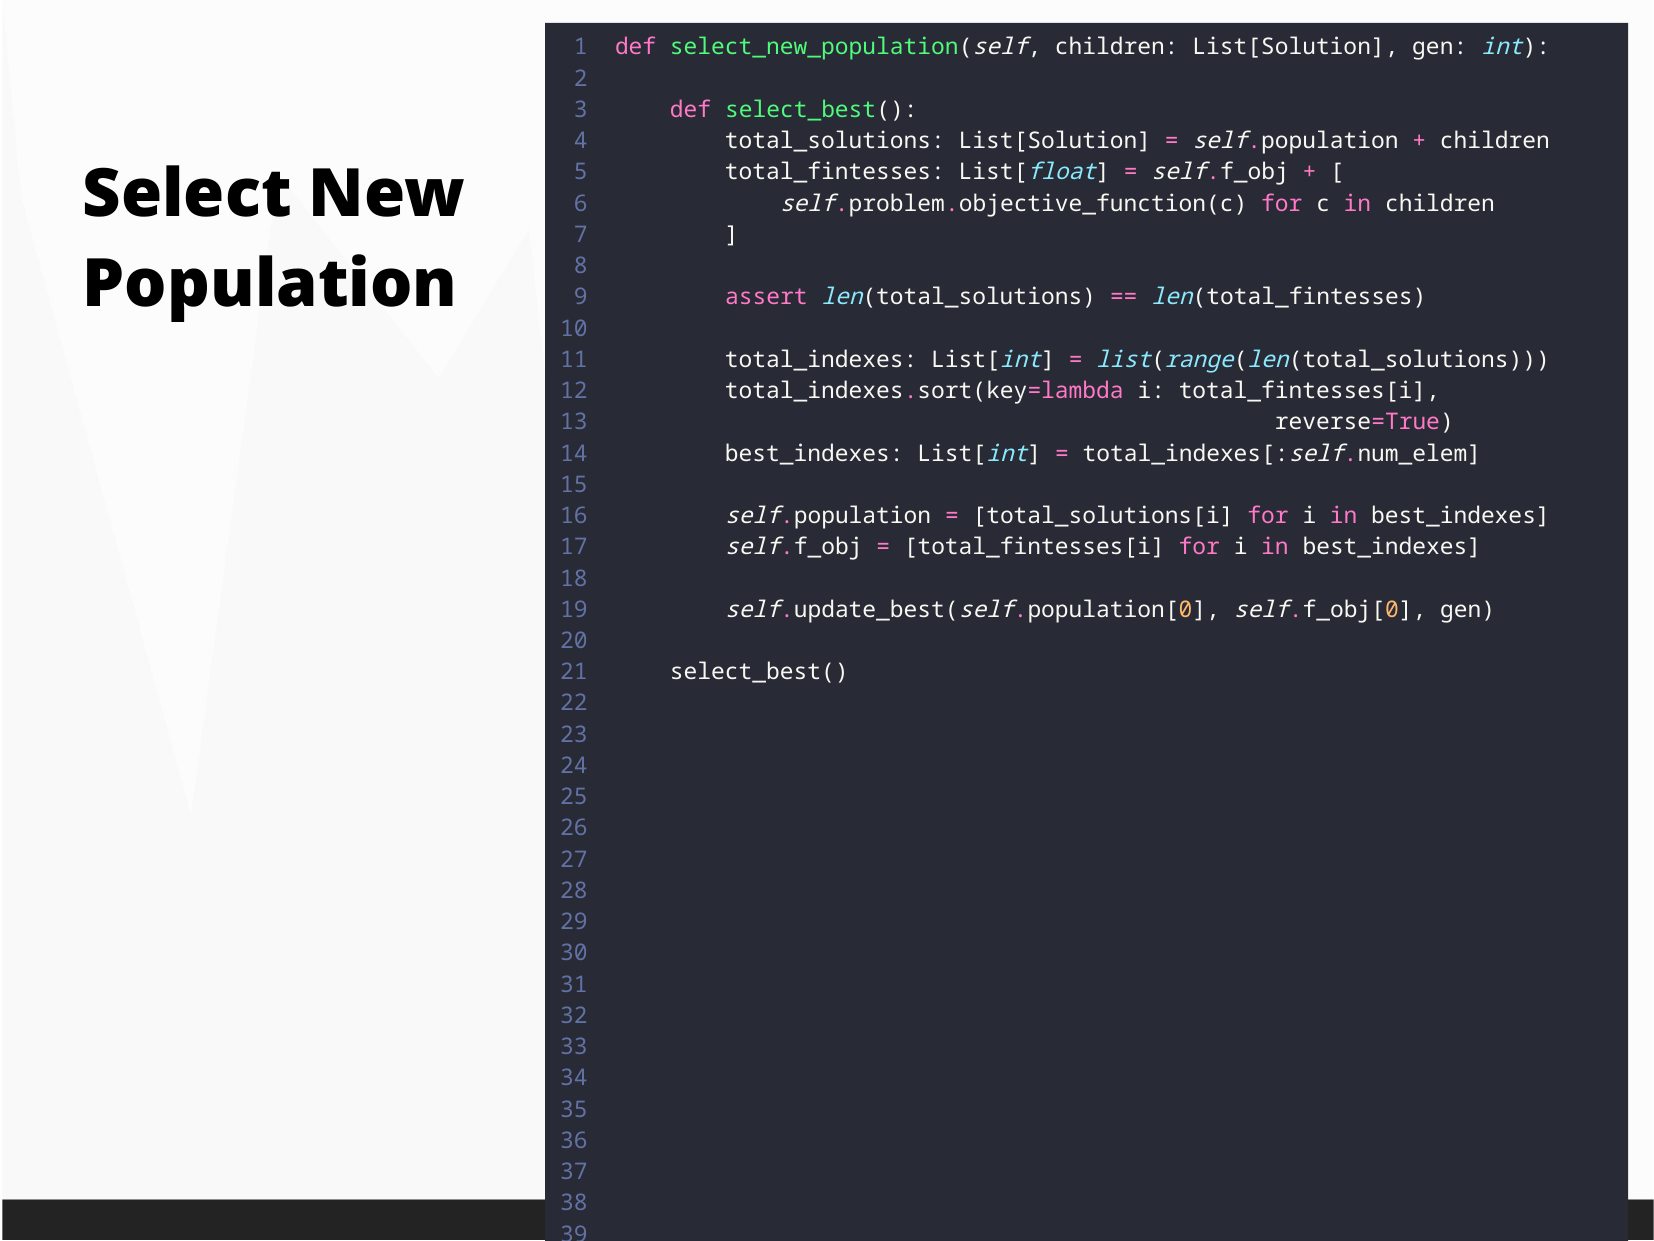

1 def select_new_population(self, children: List[Solution], gen: int):
 2
 3 def select_best():
 4 total_solutions: List[Solution] = self.population + children
 5 total_fintesses: List[float] = self.f_obj + [
 6 self.problem.objective_function(c) for c in children
 7 ]
 8
 9 assert len(total_solutions) == len(total_fintesses)
10
11 total_indexes: List[int] = list(range(len(total_solutions)))
12 total_indexes.sort(key=lambda i: total_fintesses[i],
13 reverse=True)
14 best_indexes: List[int] = total_indexes[:self.num_elem]
15
16 self.population = [total_solutions[i] for i in best_indexes]
17 self.f_obj = [total_fintesses[i] for i in best_indexes]
18
19 self.update_best(self.population[0], self.f_obj[0], gen)
20
21 select_best()
22
23
24
25
26
27
28
29
30
31
32
33
34
35
36
37
38
39
40
41
# Select New Population